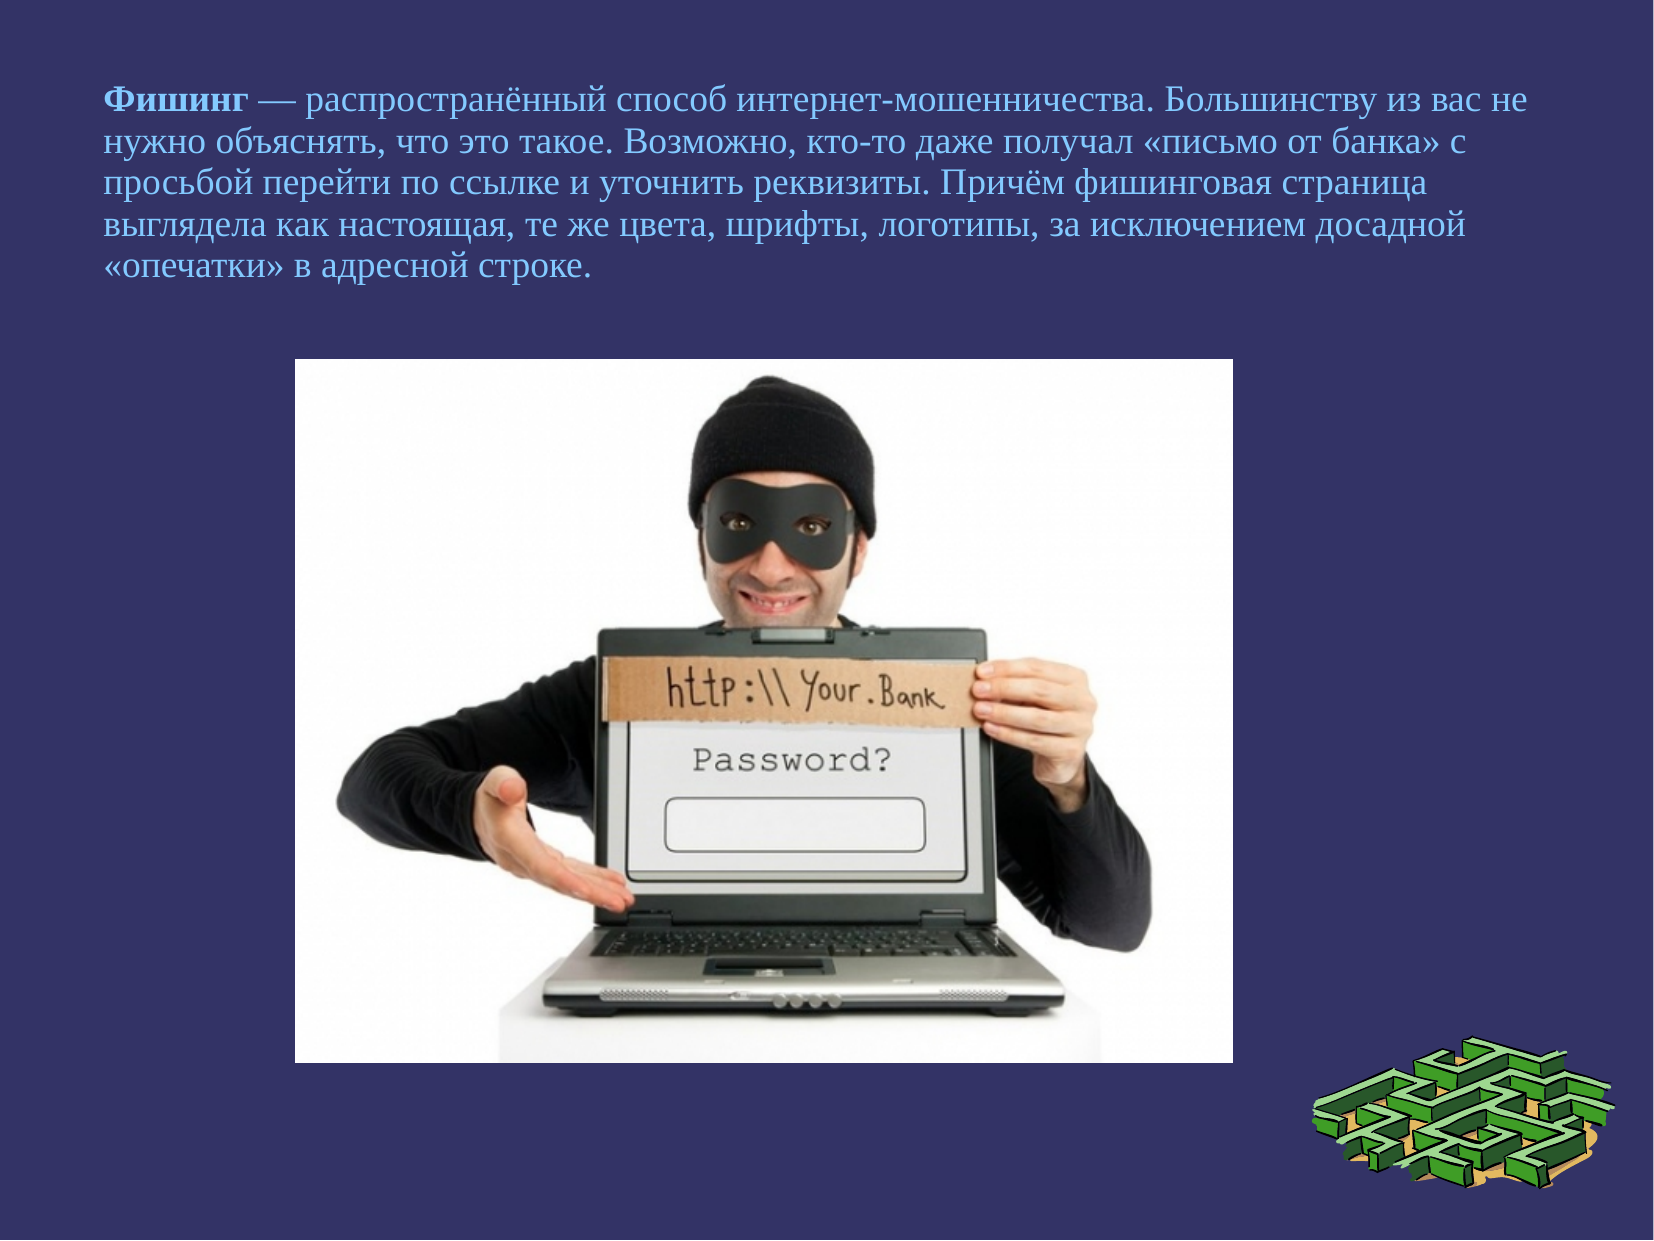

Фишинг — распространённый способ интернет-мошенничества. Большинству из вас не нужно объяснять, что это такое. Возможно, кто-то даже получал «письмо от банка» с просьбой перейти по ссылке и уточнить реквизиты. Причём фишинговая страница выглядела как настоящая, те же цвета, шрифты, логотипы, за исключением досадной «опечатки» в адресной строке.